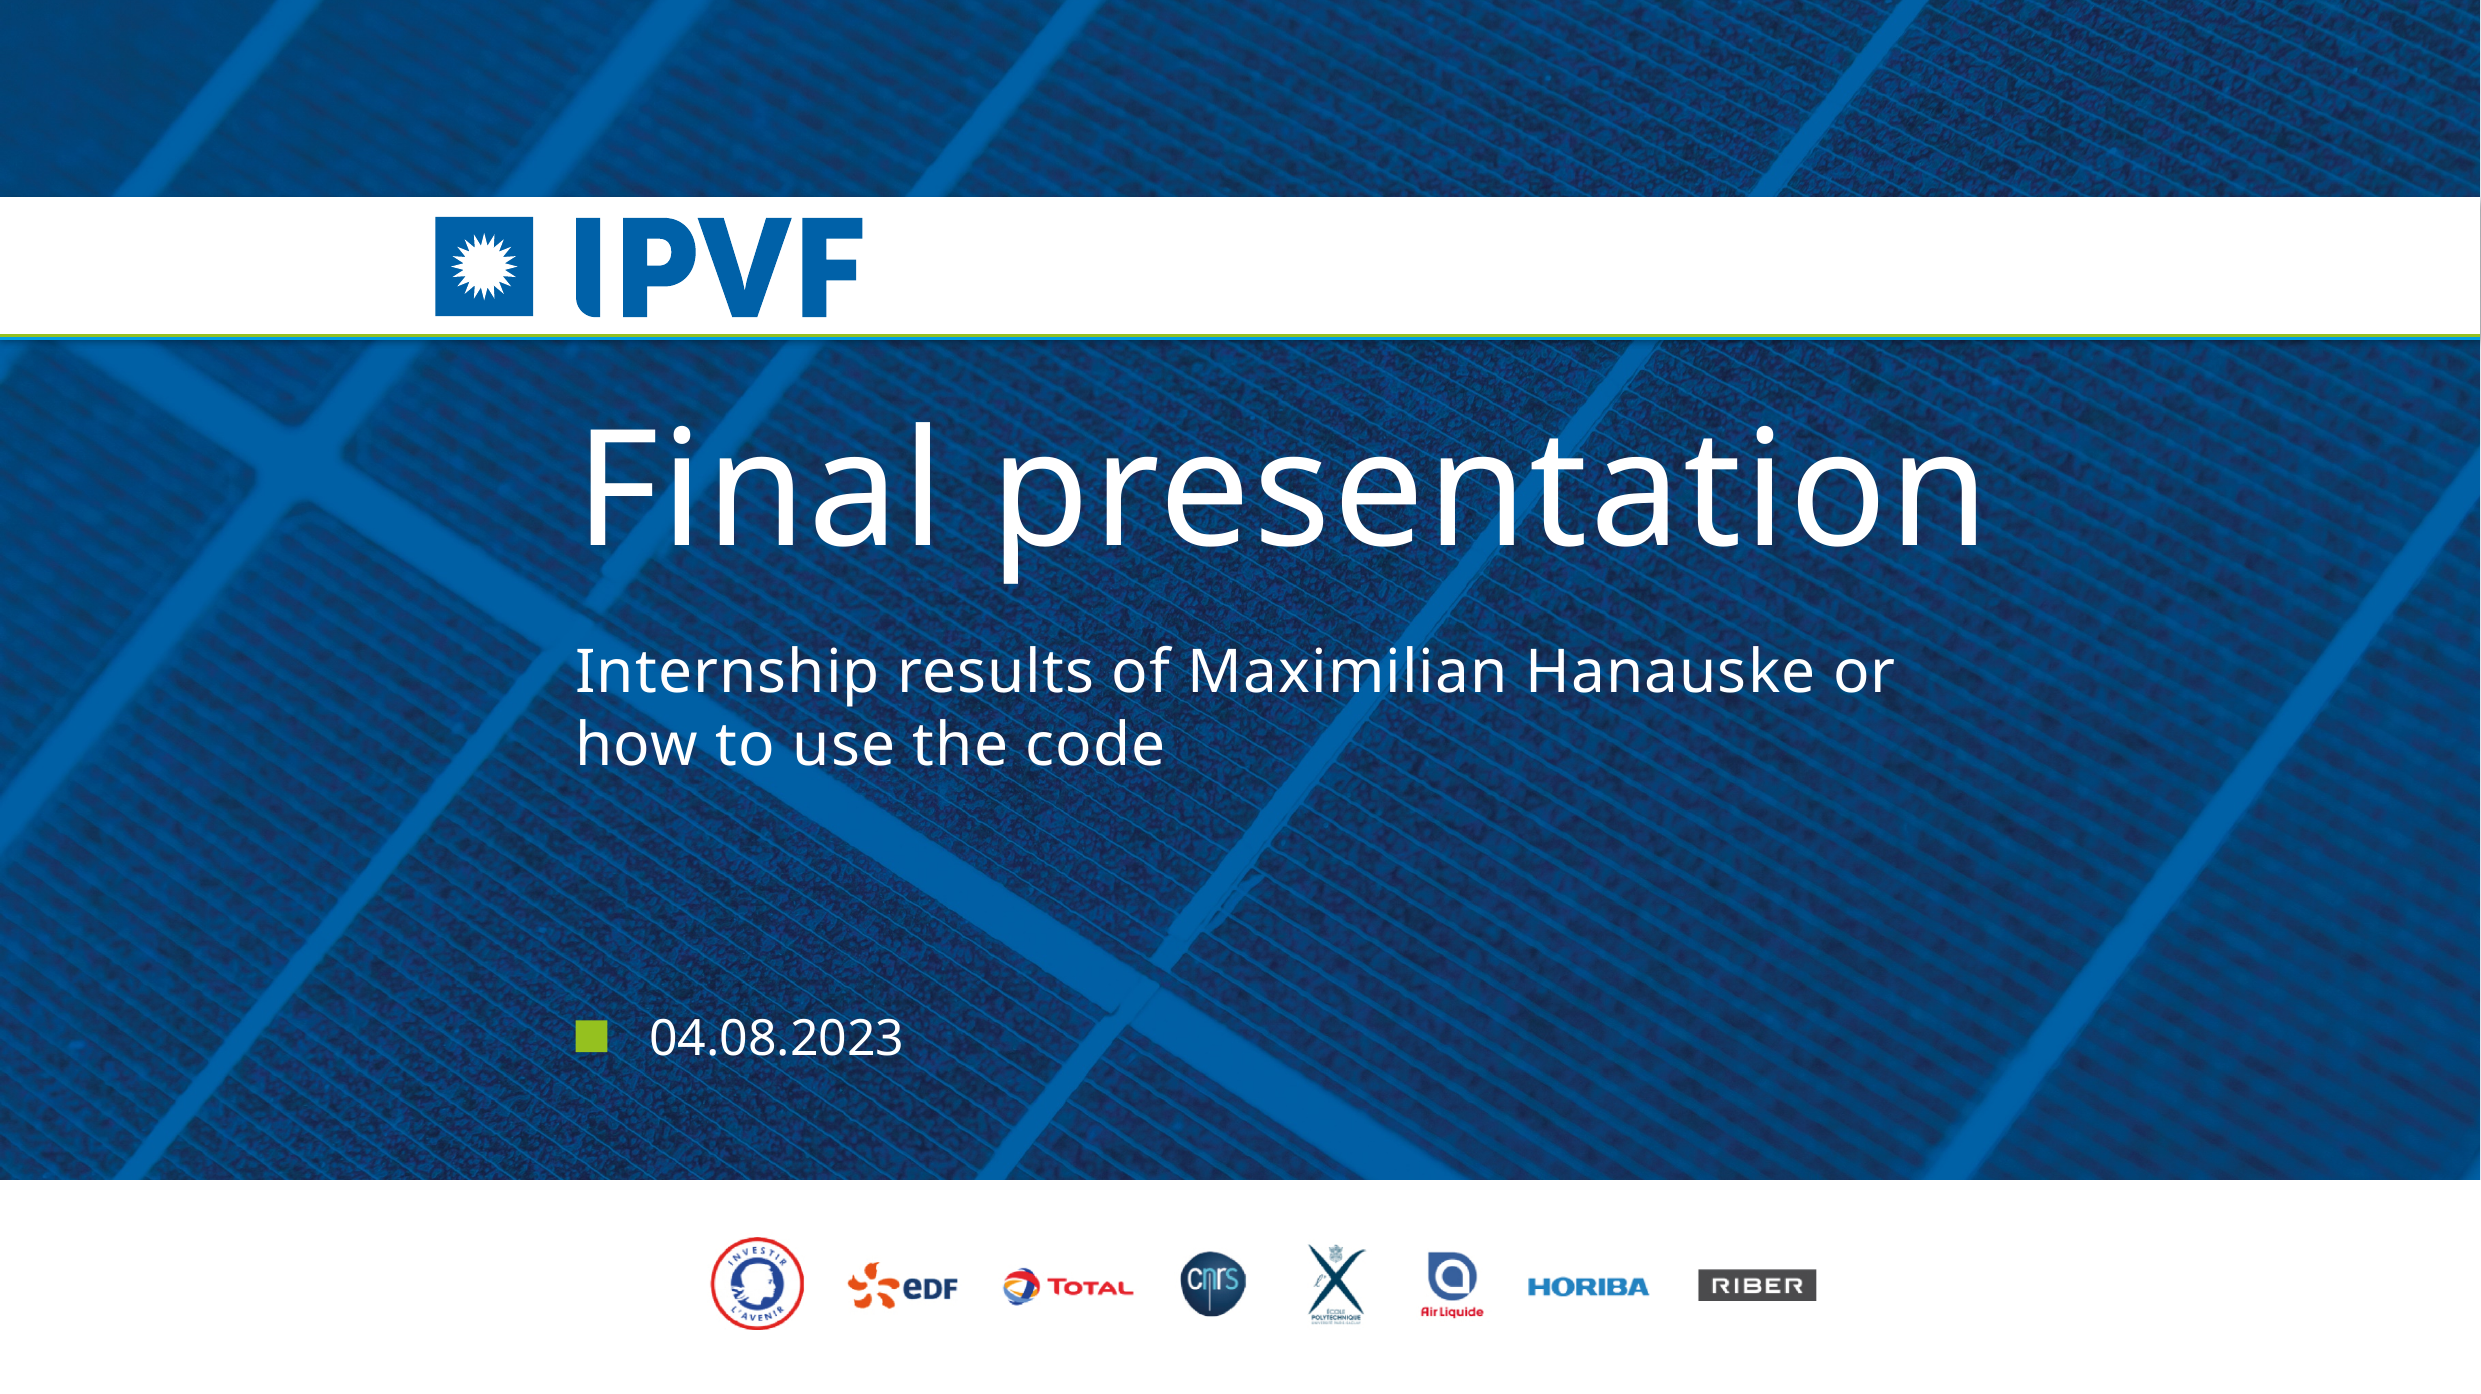

# Final presentation
Internship results of Maximilian Hanauske or
how to use the code
04.08.2023